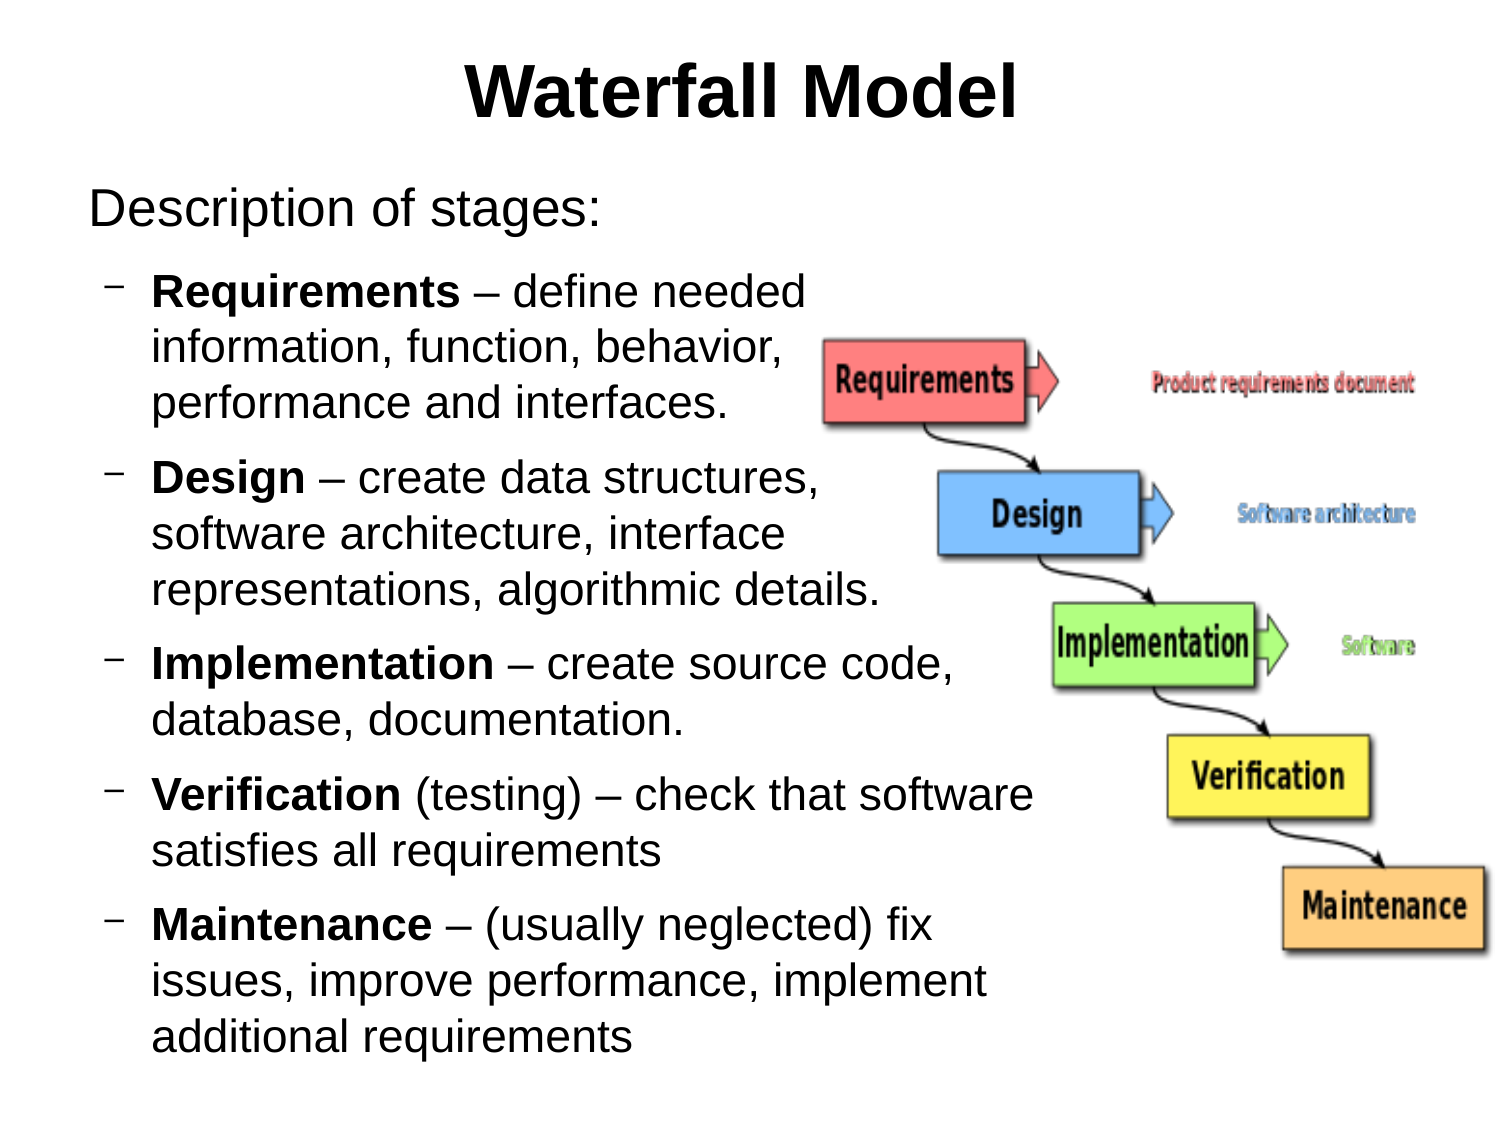

# Waterfall Model
Description of stages:
Requirements – define needed information, function, behavior, performance and interfaces.
Design – create data structures,
software architecture, interface representations, algorithmic details.
Implementation – create source code, database, documentation.
Verification (testing) – check that software satisfies all requirements
Maintenance – (usually neglected) fix issues, improve performance, implement additional requirements